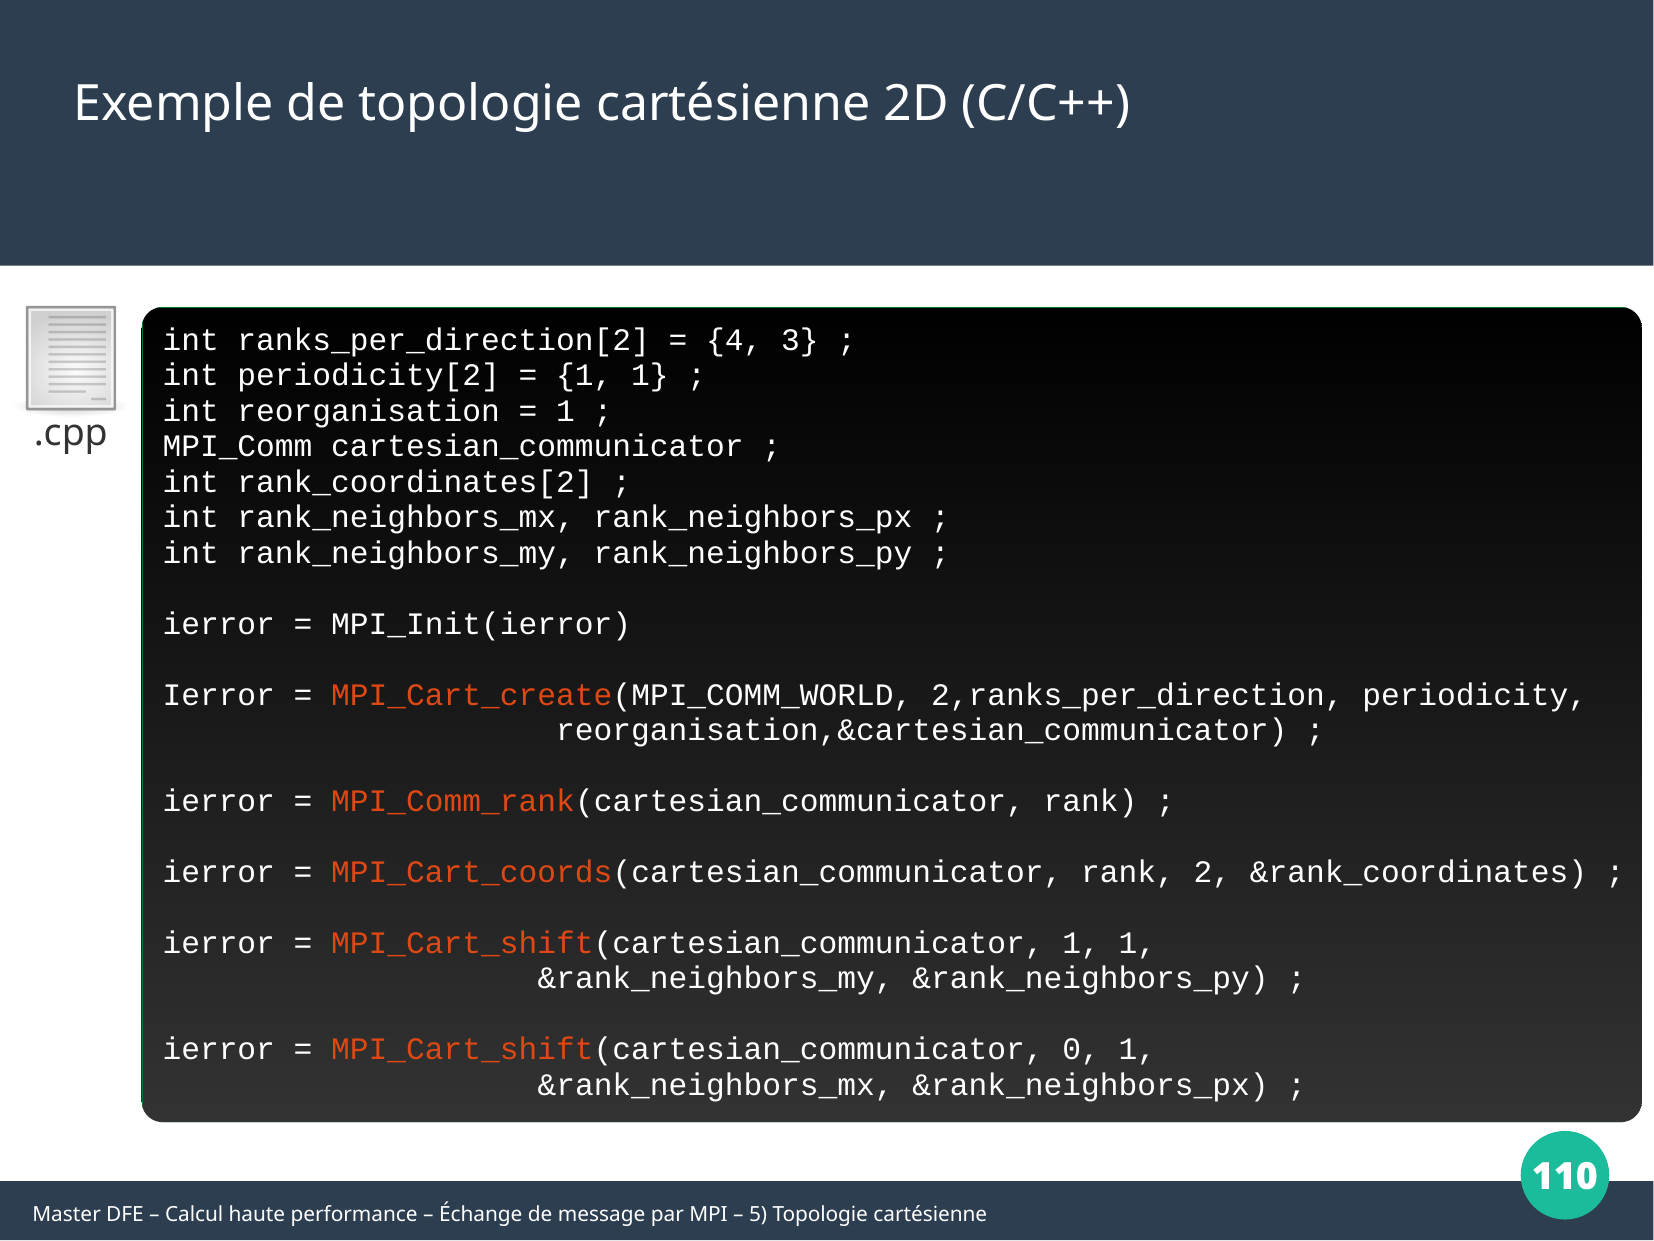

Exemple de topologie cartésienne 2D (C/C++)
int ranks_per_direction[2] = {4, 3} ;
int periodicity[2] = {1, 1} ;
int reorganisation = 1 ;
MPI_Comm cartesian_communicator ;
int rank_coordinates[2] ;
int rank_neighbors_mx, rank_neighbors_px ;
int rank_neighbors_my, rank_neighbors_py ;
ierror = MPI_Init(ierror)
Ierror = MPI_Cart_create(MPI_COMM_WORLD, 2,ranks_per_direction, periodicity,
 reorganisation,&cartesian_communicator) ;
ierror = MPI_Comm_rank(cartesian_communicator, rank) ;
ierror = MPI_Cart_coords(cartesian_communicator, rank, 2, &rank_coordinates) ;
ierror = MPI_Cart_shift(cartesian_communicator, 1, 1,
 &rank_neighbors_my, &rank_neighbors_py) ;
ierror = MPI_Cart_shift(cartesian_communicator, 0, 1,
 &rank_neighbors_mx, &rank_neighbors_px) ;
.cpp
110
Master DFE – Calcul haute performance – Échange de message par MPI – 5) Topologie cartésienne